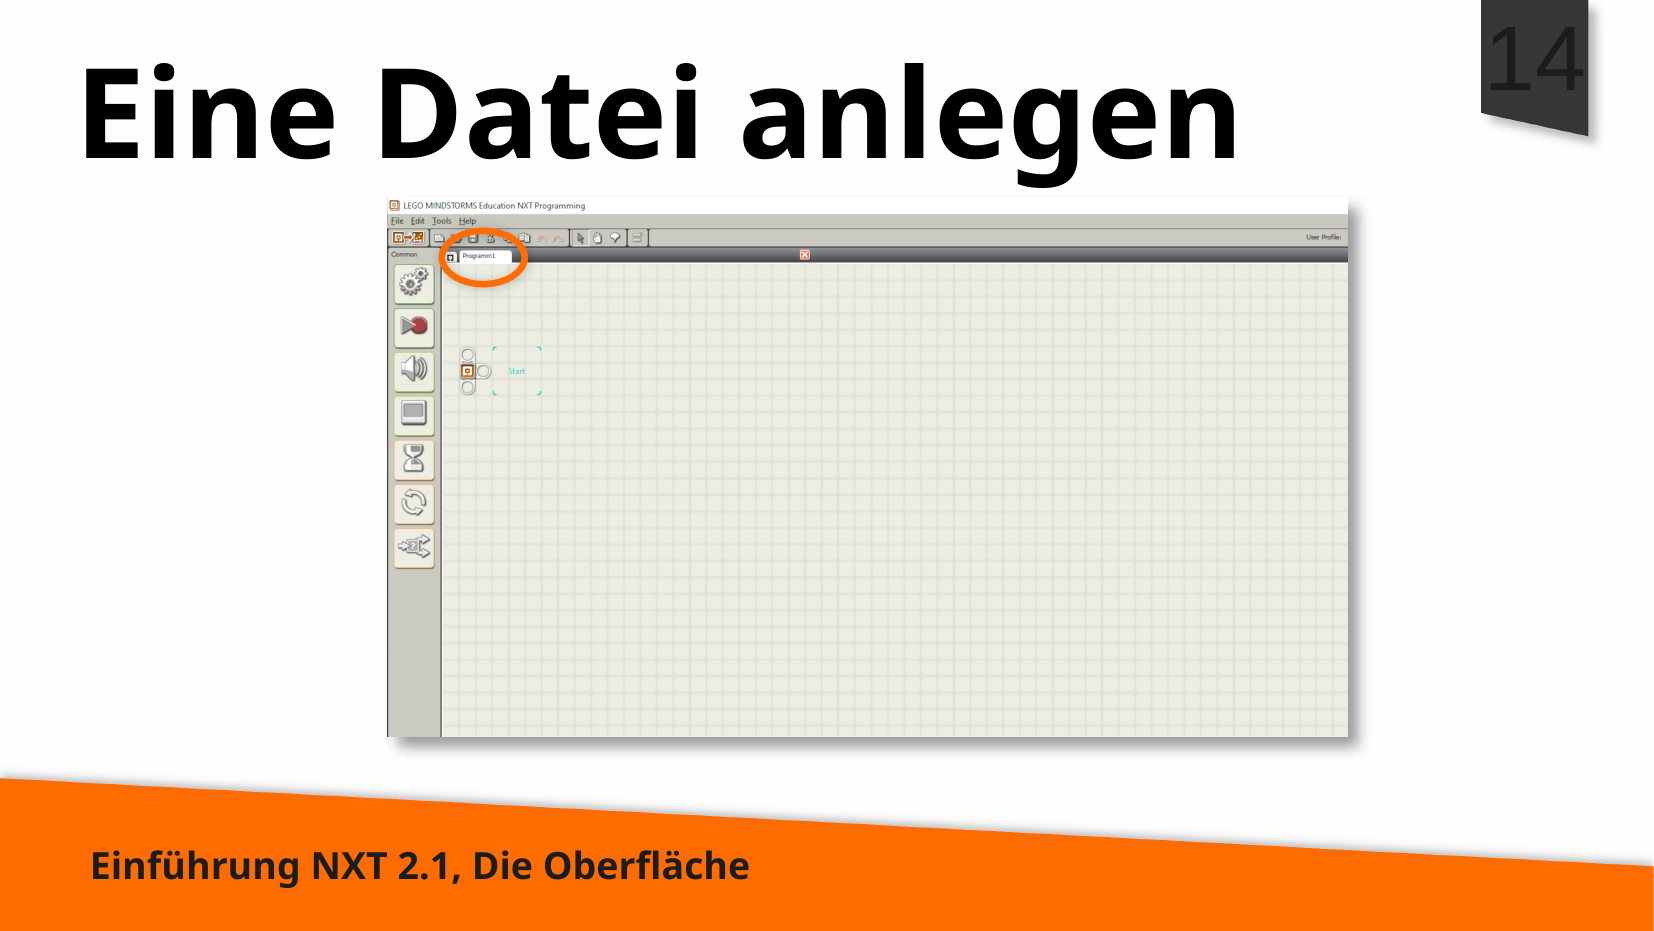

14
# Eine Datei anlegen
Einführung NXT 2.1, Die Oberfläche